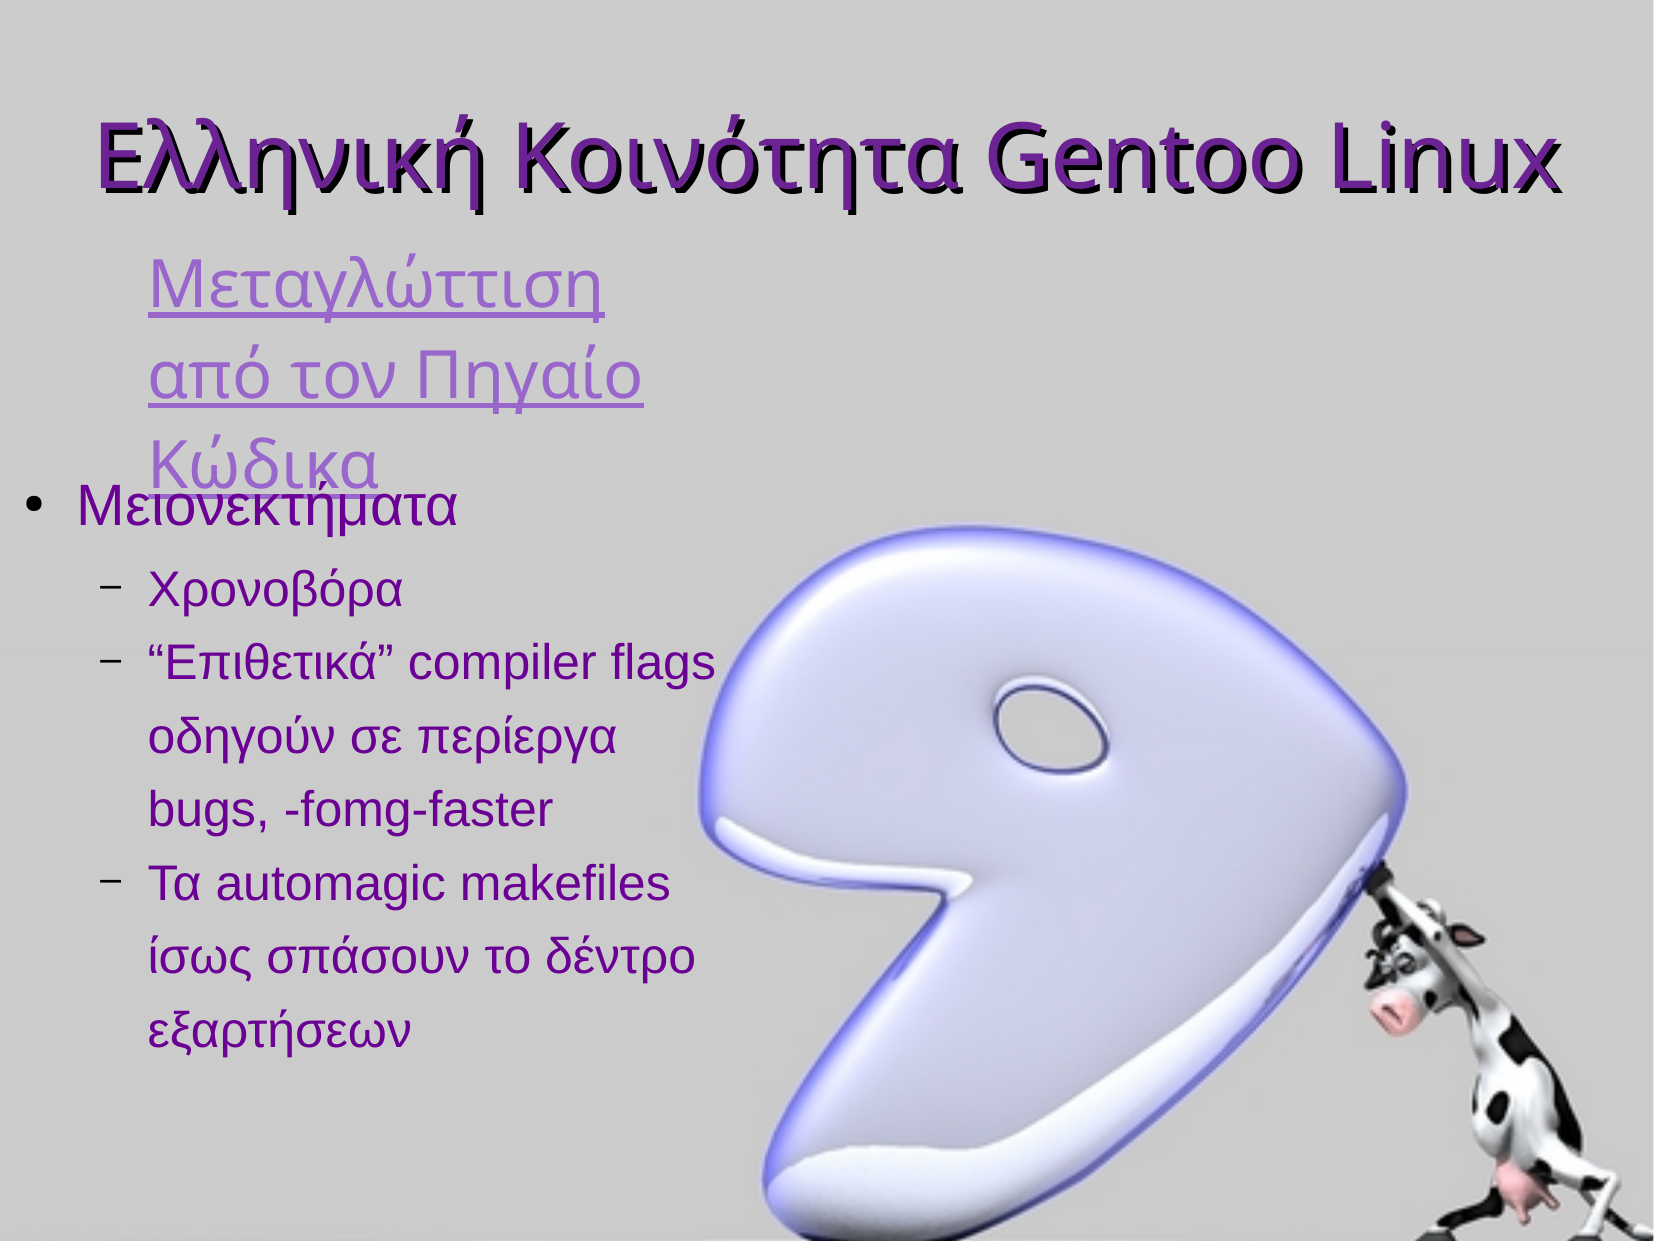

# Ελληνική Κοινότητα Gentoo Linux
Μεταγλώττιση από τον Πηγαίο Κώδικα
Μειονεκτήματα
Χρονοβόρα
“Επιθετικά” compiler flags
οδηγούν σε περίεργα
bugs, -fomg-faster
Τα automagic makefiles
ίσως σπάσουν το δέντρο
εξαρτήσεων